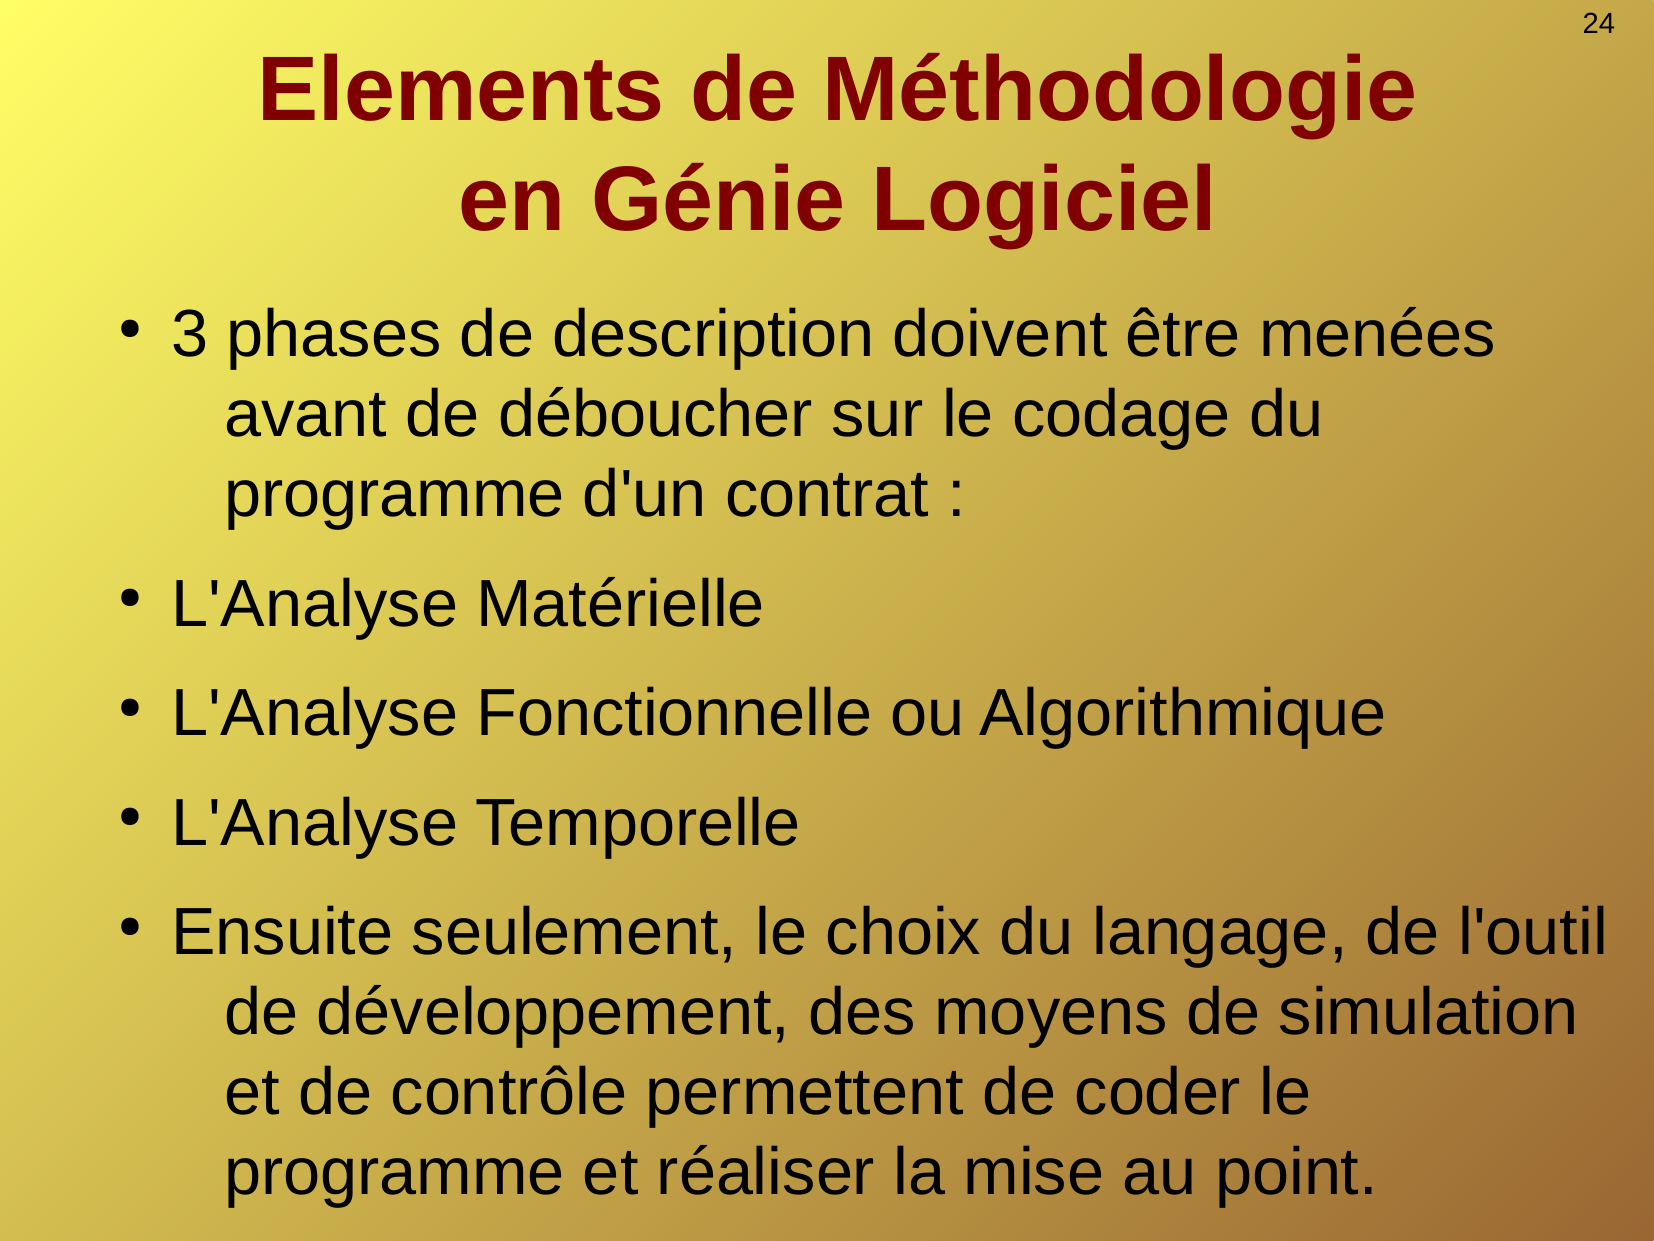

# Elements de Méthodologie en Génie Logiciel
3 phases de description doivent être menées avant de déboucher sur le codage du programme d'un contrat :
L'Analyse Matérielle
L'Analyse Fonctionnelle ou Algorithmique
L'Analyse Temporelle
Ensuite seulement, le choix du langage, de l'outil de développement, des moyens de simulation et de contrôle permettent de coder le programme et réaliser la mise au point.